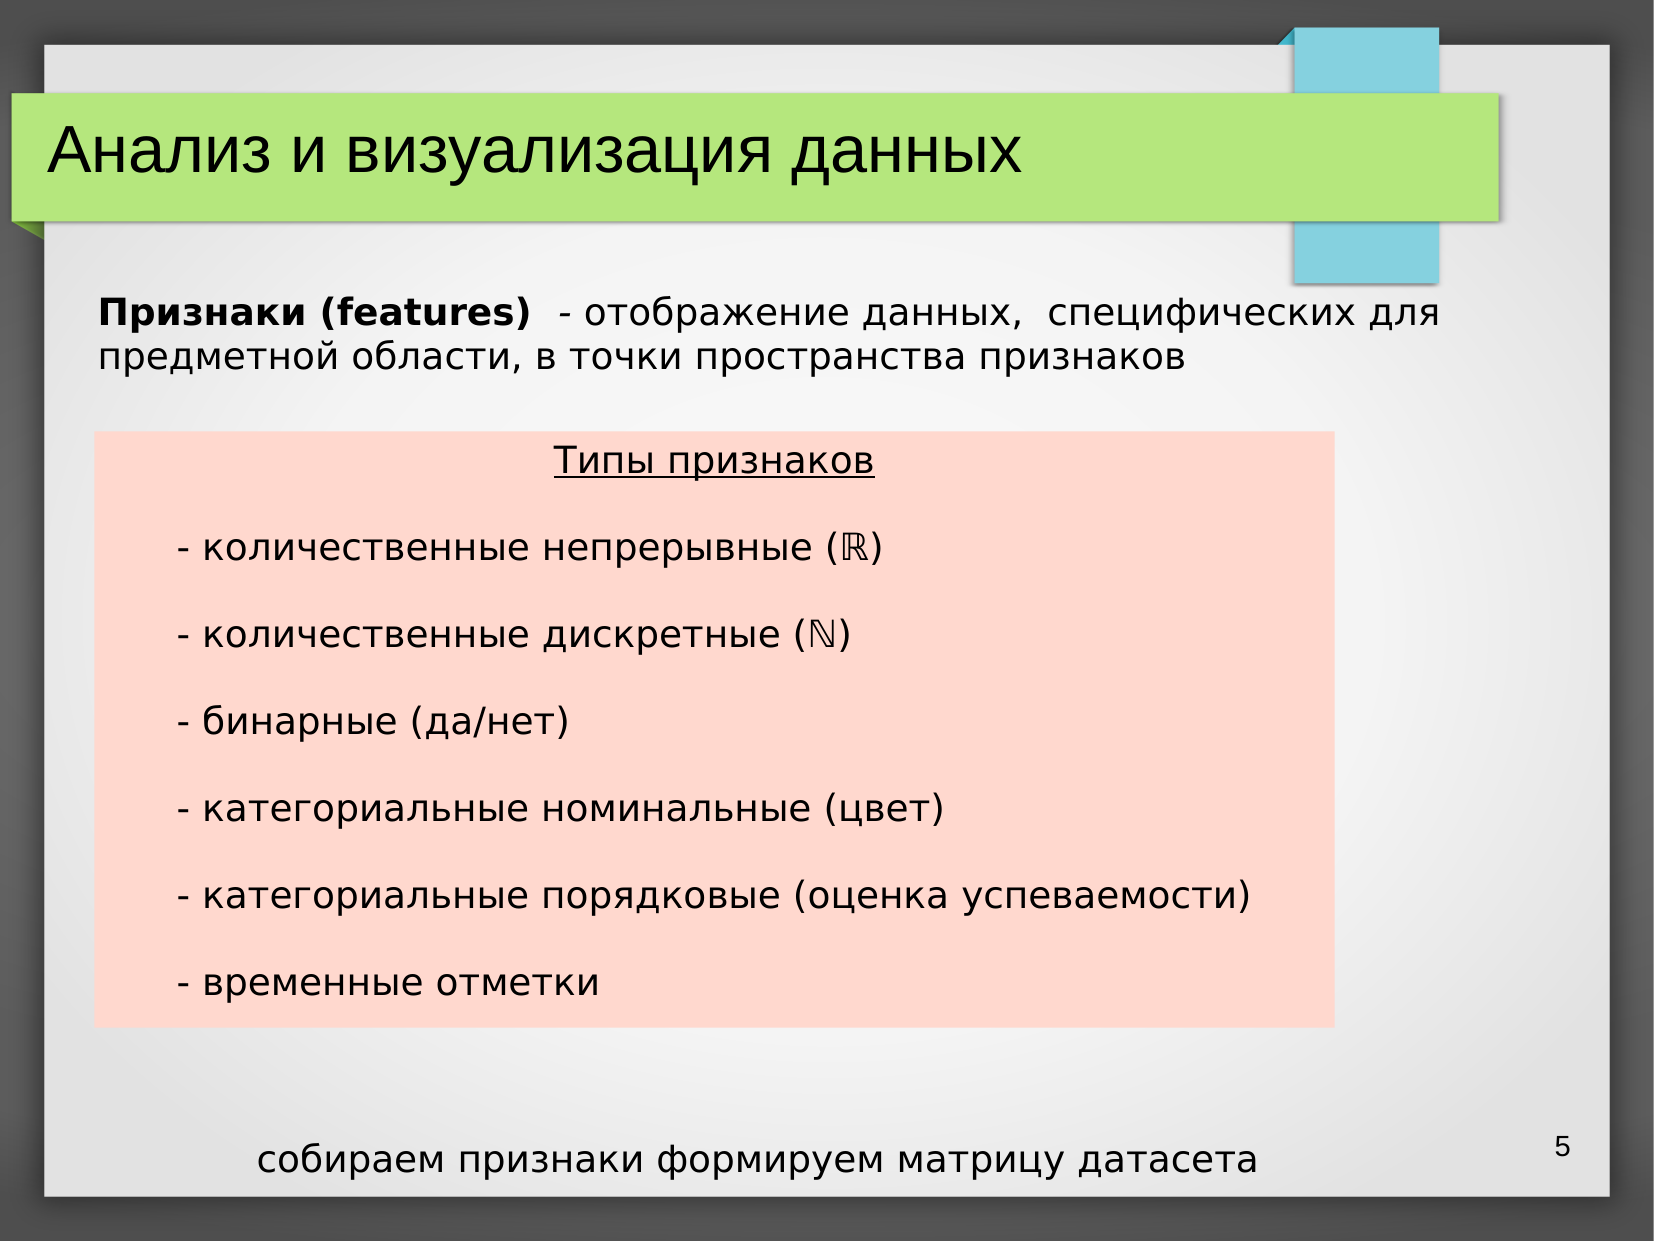

# Анализ и визуализация данных
Признаки (features) - отображение данных, специфических для предметной области, в точки пространства признаков
Типы признаков
- количественные непрерывные (ℝ)
- количественные дискретные (ℕ)
- бинарные (да/нет)
- категориальные номинальные (цвет)
- категориальные порядковые (оценка успеваемости)
- временные отметки
собираем признаки формируем матрицу датасета
5